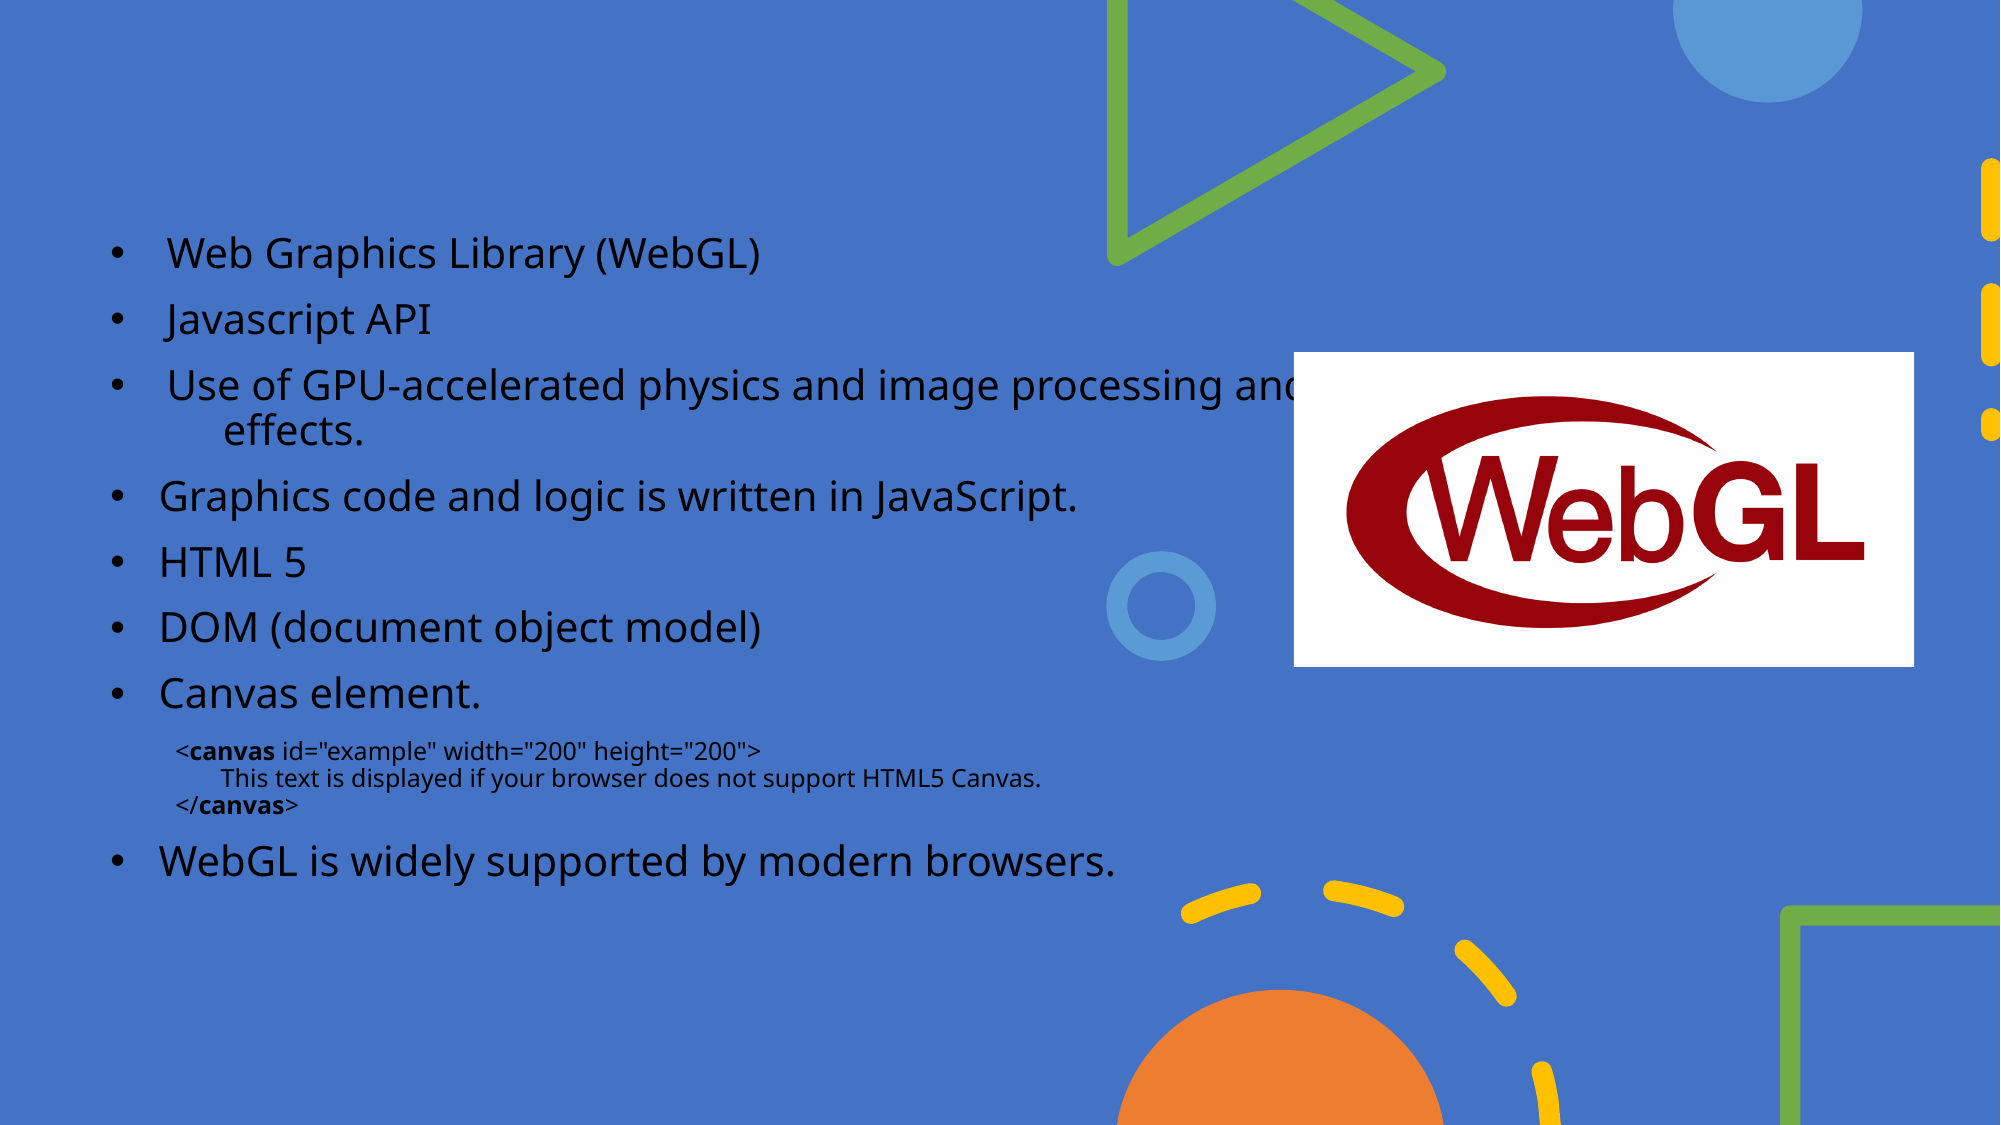

# Web Graphics Library (WebGL)
Javascript API
Use of GPU-accelerated physics and image processing and effects.
 Graphics code and logic is written in JavaScript.
 HTML 5
 DOM (document object model)
 Canvas element.
          <canvas id="example" width="200" height="200">
                 This text is displayed if your browser does not support HTML5 Canvas.
          </canvas>
 WebGL is widely supported by modern browsers.